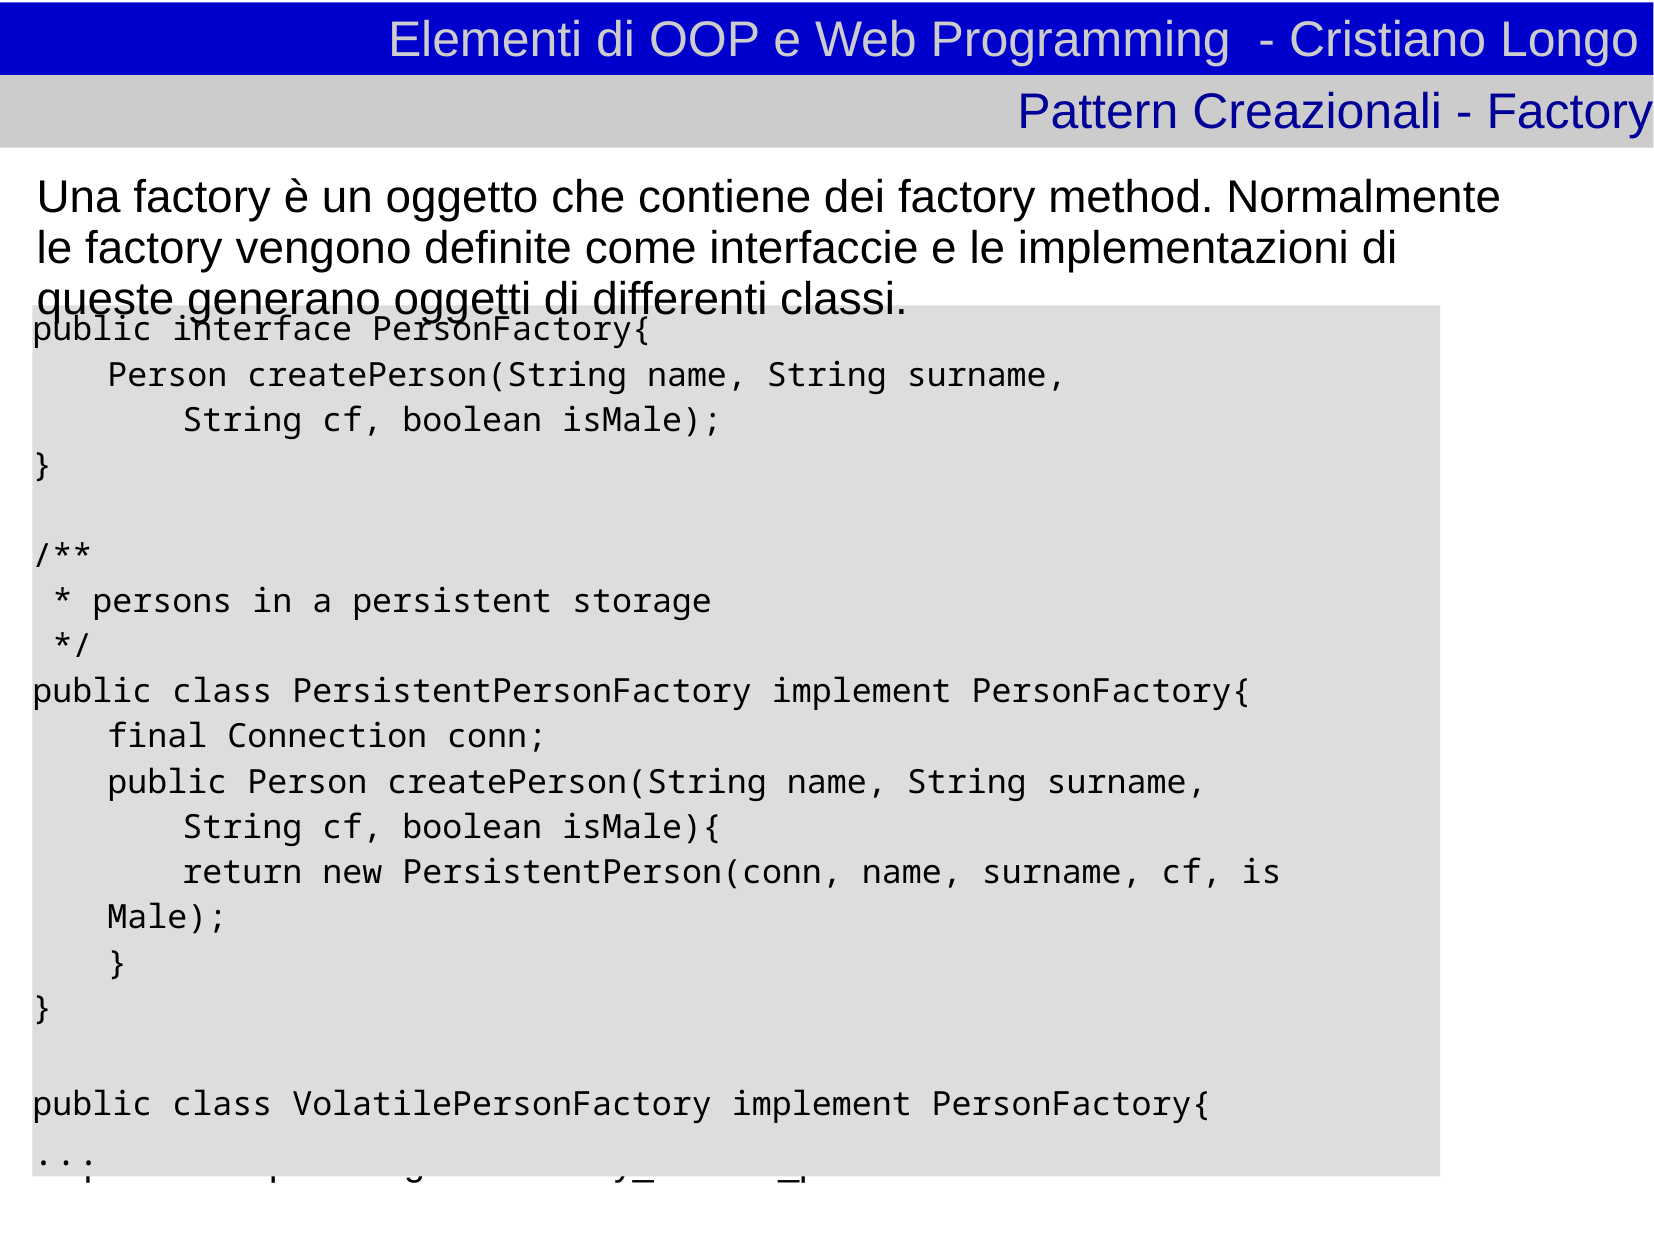

# Elementi di OOP e Web Programming - Cristiano Longo
Pattern Creazionali - Factory
Una factory è un oggetto che contiene dei factory method. Normalmente le factory vengono definite come interfaccie e le implementazioni di queste generano oggetti di differenti classi.
public interface PersonFactory{
	Person createPerson(String name, String surname,
		String cf, boolean isMale);
}
/**
 * persons in a persistent storage
 */
public class PersistentPersonFactory implement PersonFactory{
	final Connection conn;
	public Person createPerson(String name, String surname,
		String cf, boolean isMale){
		return new PersistentPerson(conn, name, surname, cf, is 			Male);
	}
}
public class VolatilePersonFactory implement PersonFactory{
...
| Utente | Cane |
| --- | --- |
| alice | fuffy |
| charlie | doggy |
| charlie | pluto |
| bob | fuffy |
https://en.wikipedia.org/wiki/Factory_method_pattern